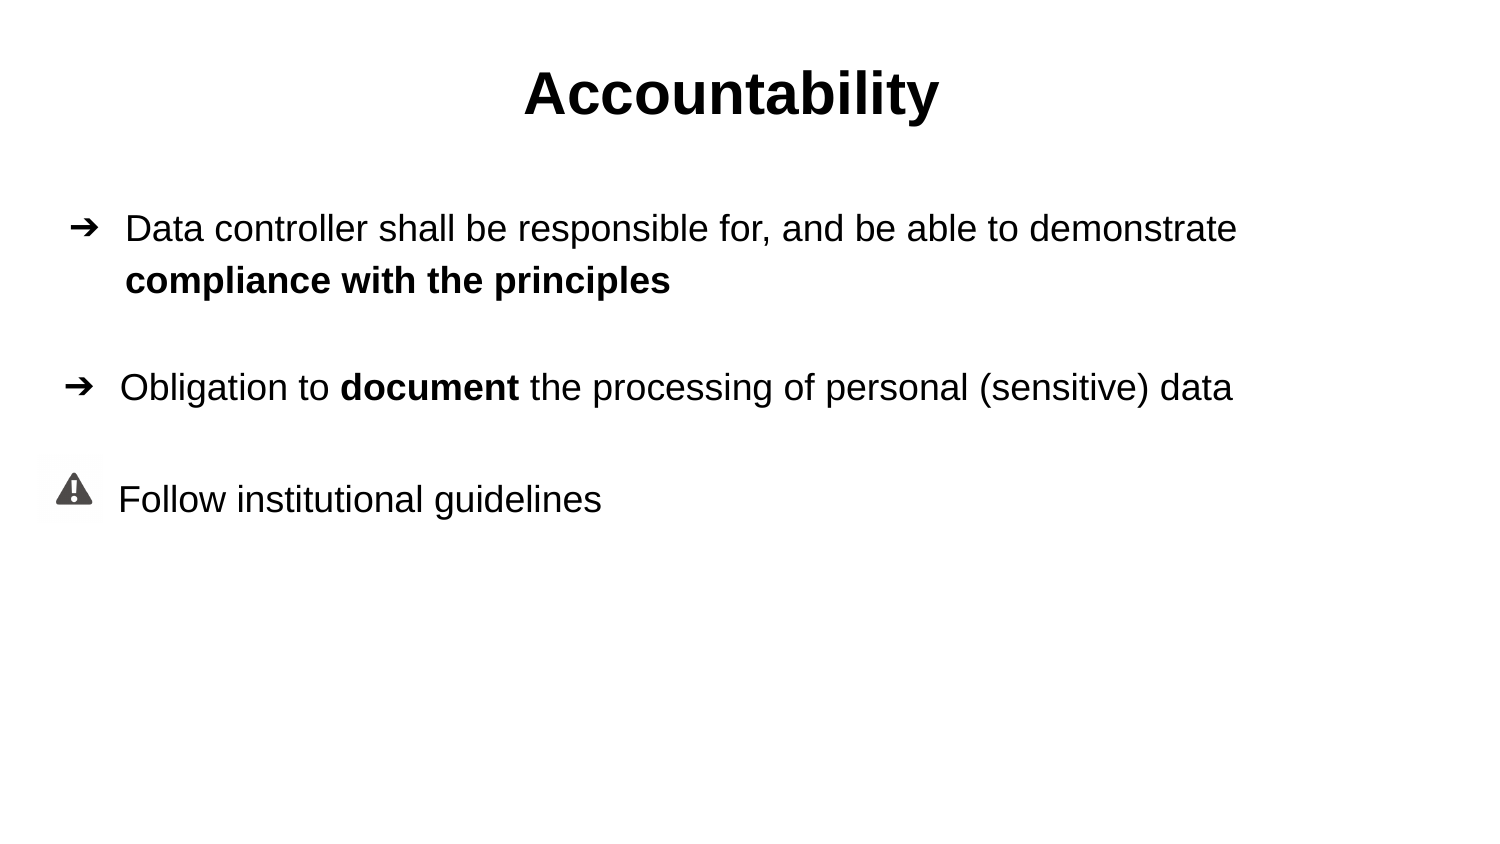

Accountability
Data controller shall be responsible for, and be able to demonstrate compliance with the principles
Obligation to document the processing of personal (sensitive) data
Follow institutional guidelines